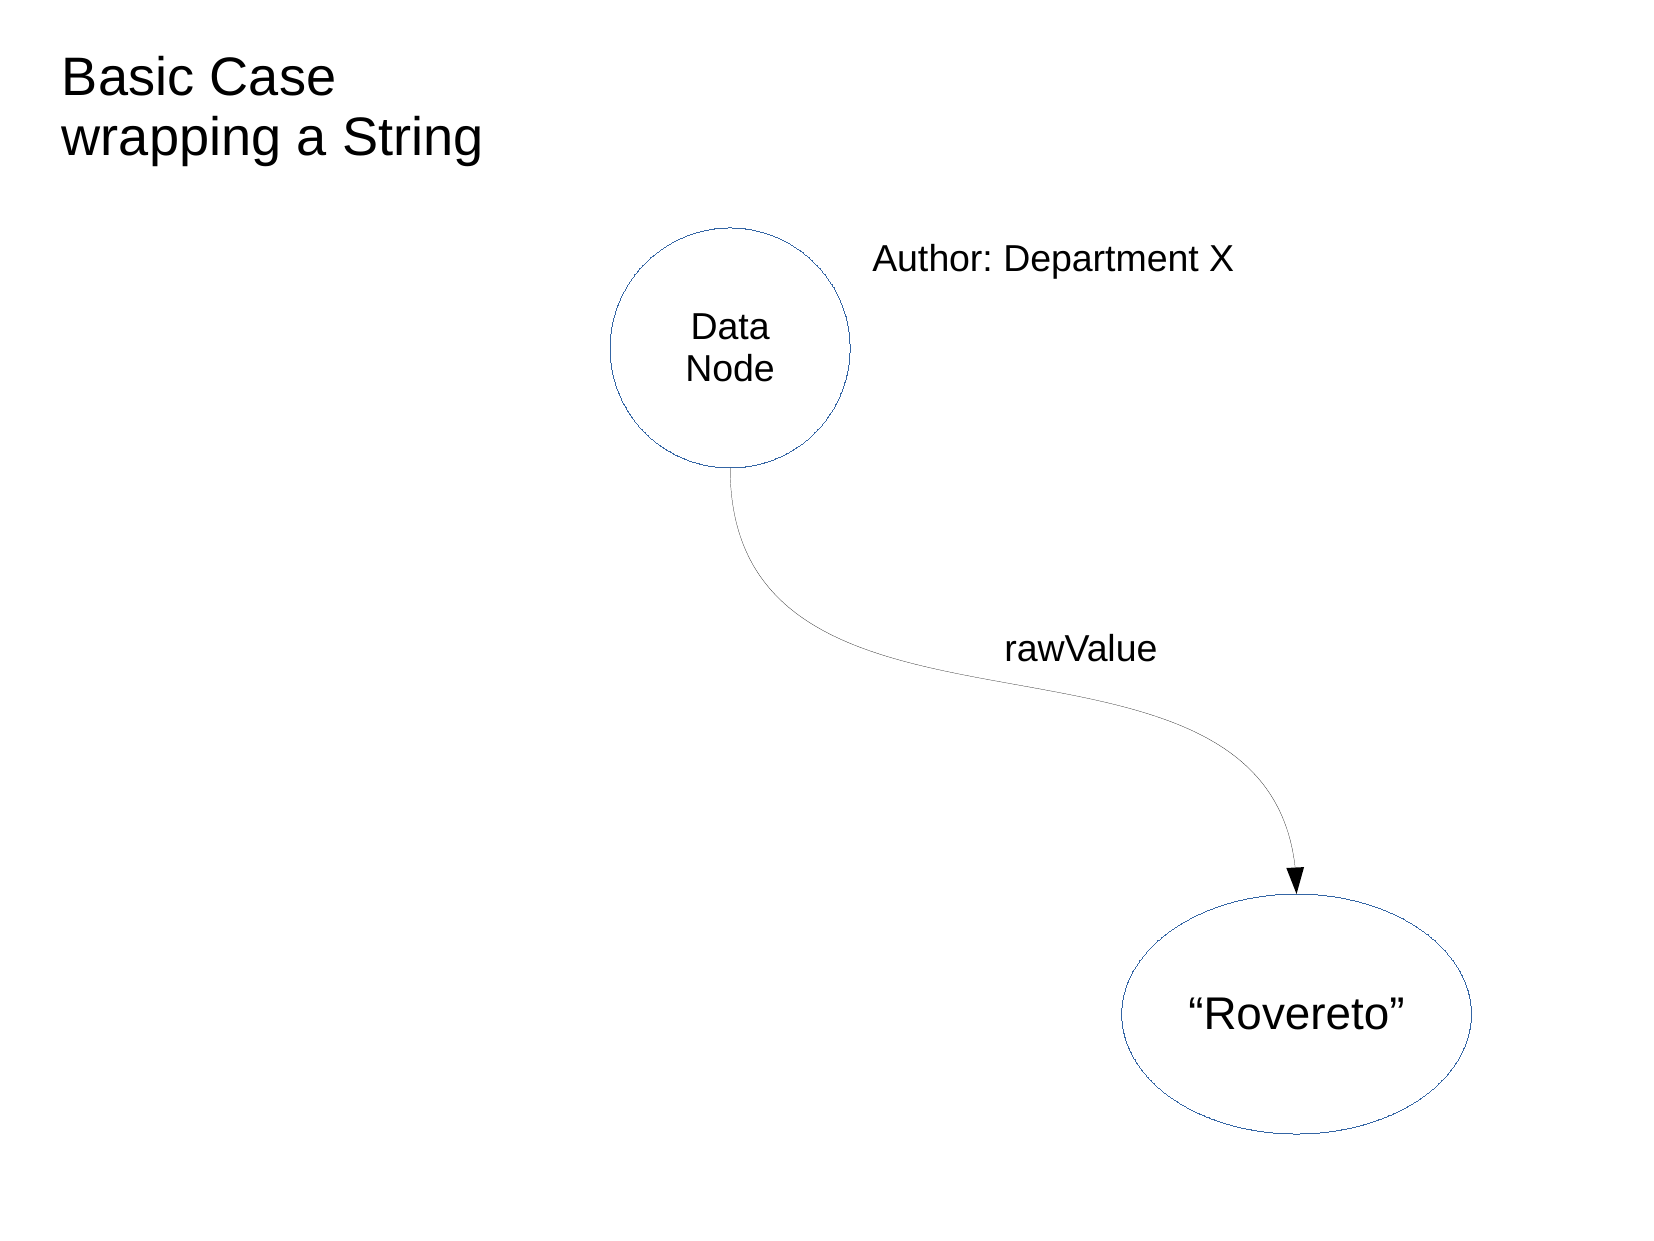

Basic Case
wrapping a String
Data
Node
Author: Department X
rawValue
“Rovereto”